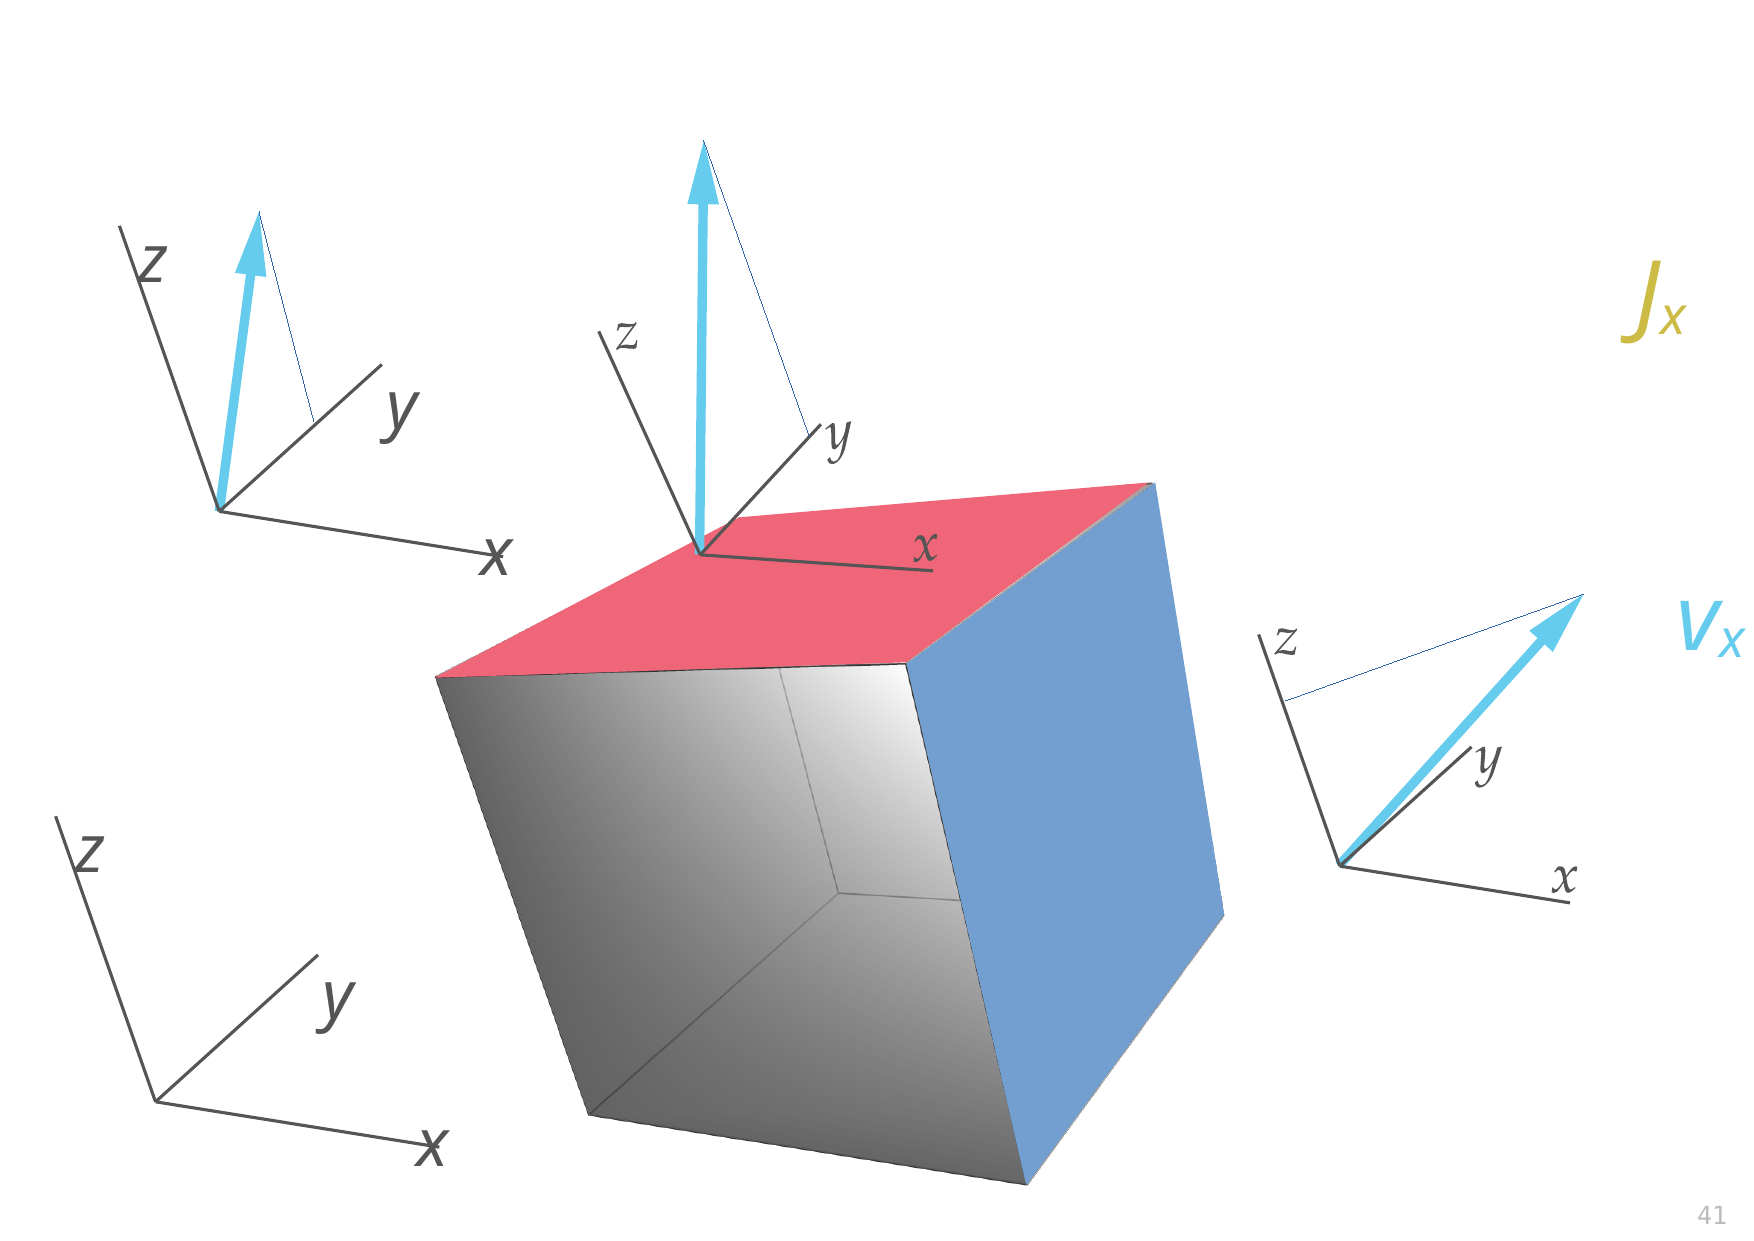

z
y
x
Jx
vx
z
y
x
area A